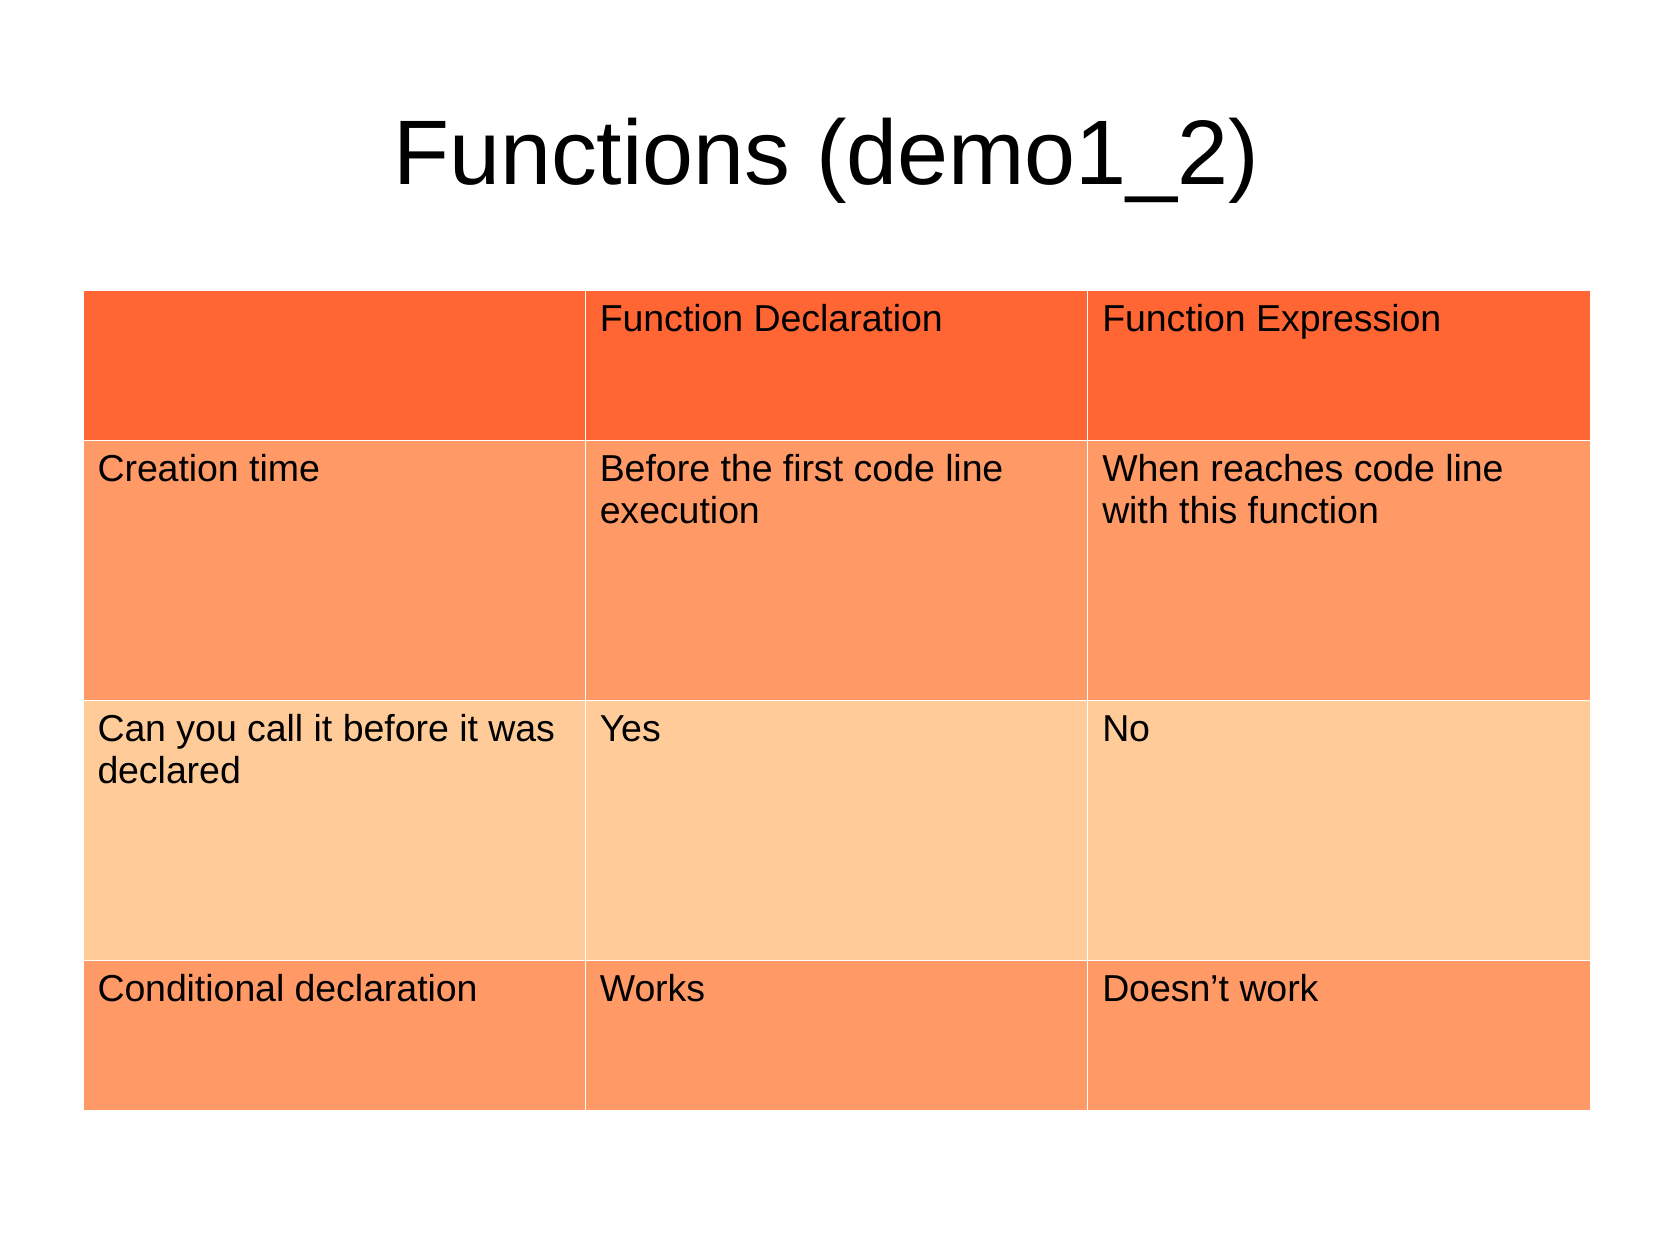

# Functions (demo1_2)
| | Function Declaration | Function Expression |
| --- | --- | --- |
| Creation time | Before the first code line execution | When reaches code line with this function |
| Can you call it before it was declared | Yes | No |
| Conditional declaration | Works | Doesn’t work |